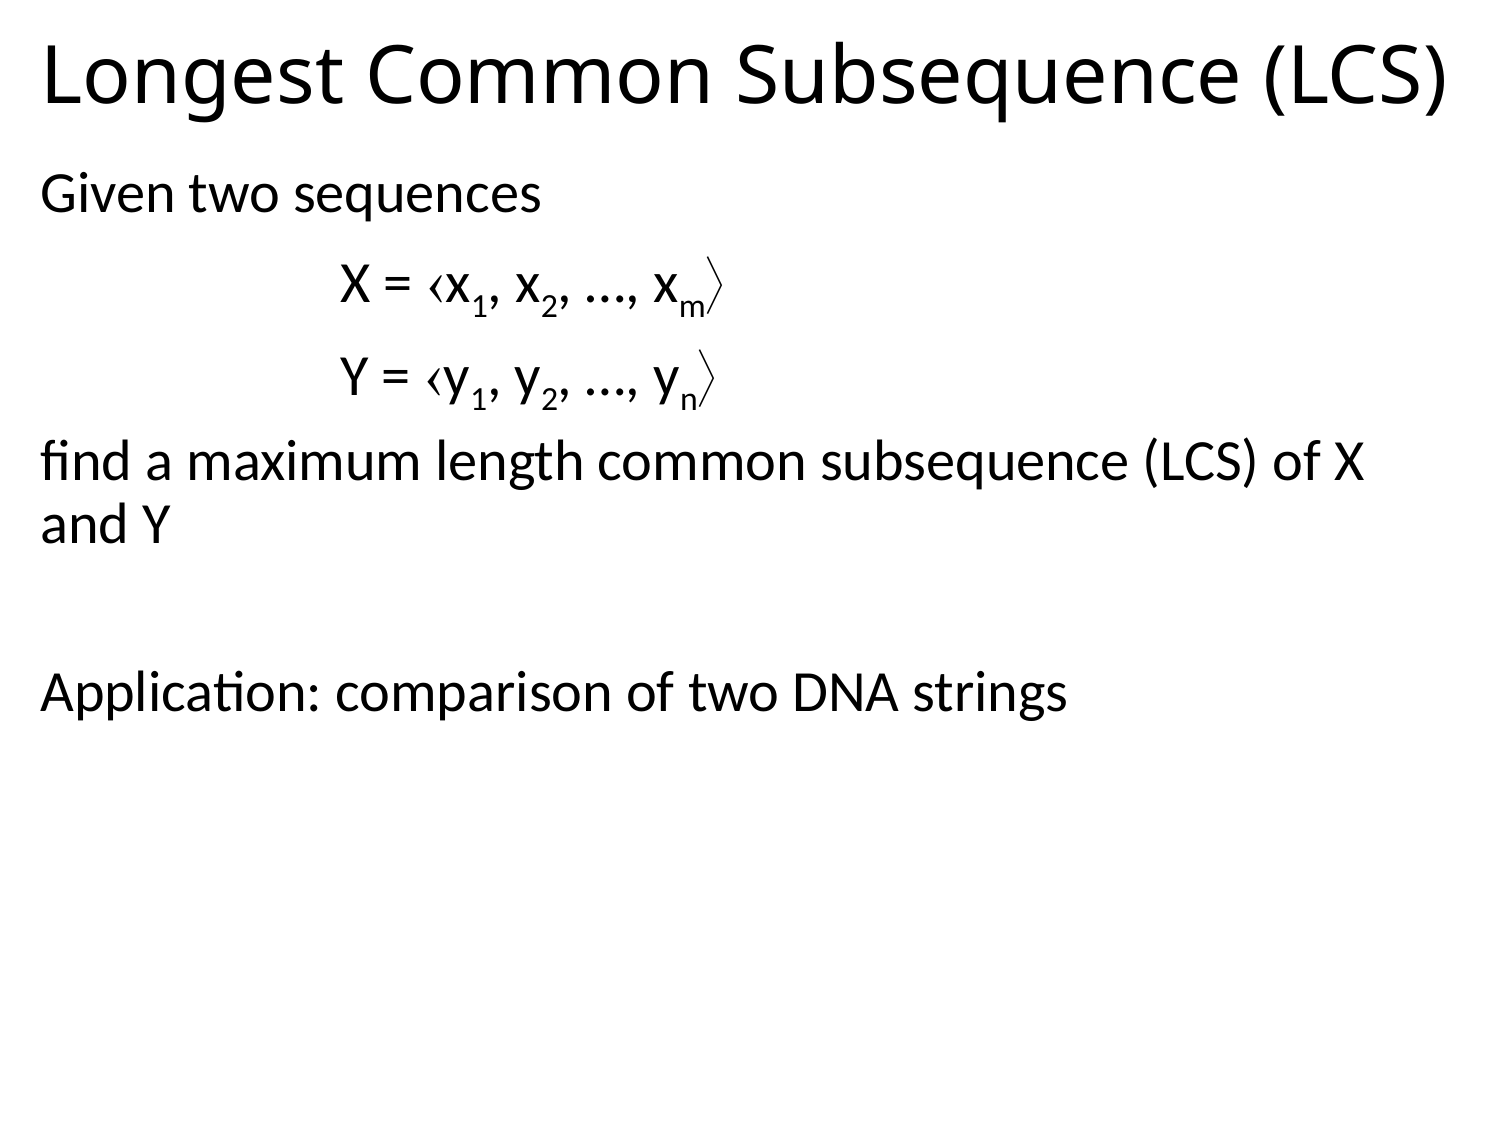

# Longest Common Subsequence (LCS)
Given two sequences
		X = x1, x2, …, xm
		Y = y1, y2, …, yn
find a maximum length common subsequence (LCS) of X and Y
Application: comparison of two DNA strings